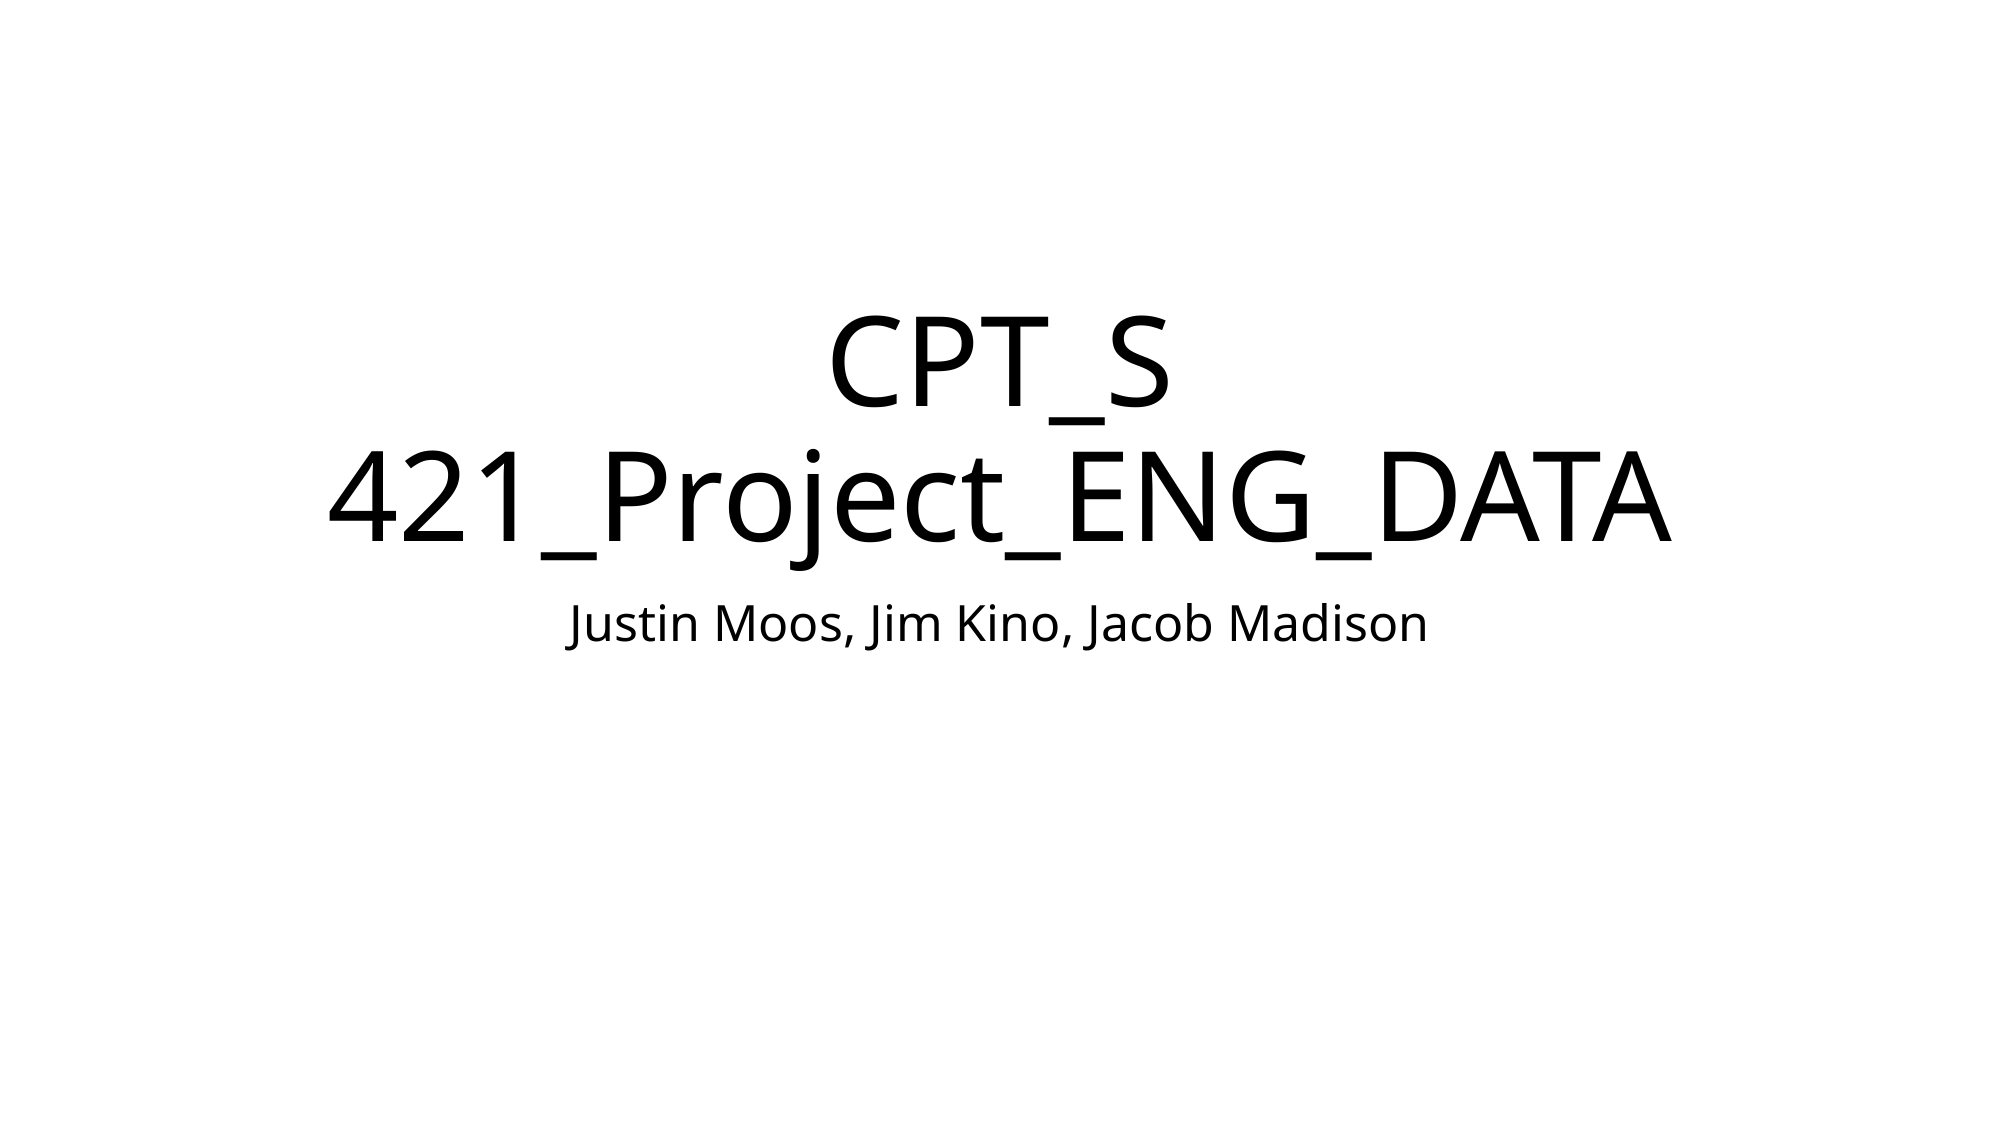

# CPT_S 421_Project_ENG_DATA
Justin Moos, Jim Kino, Jacob Madison